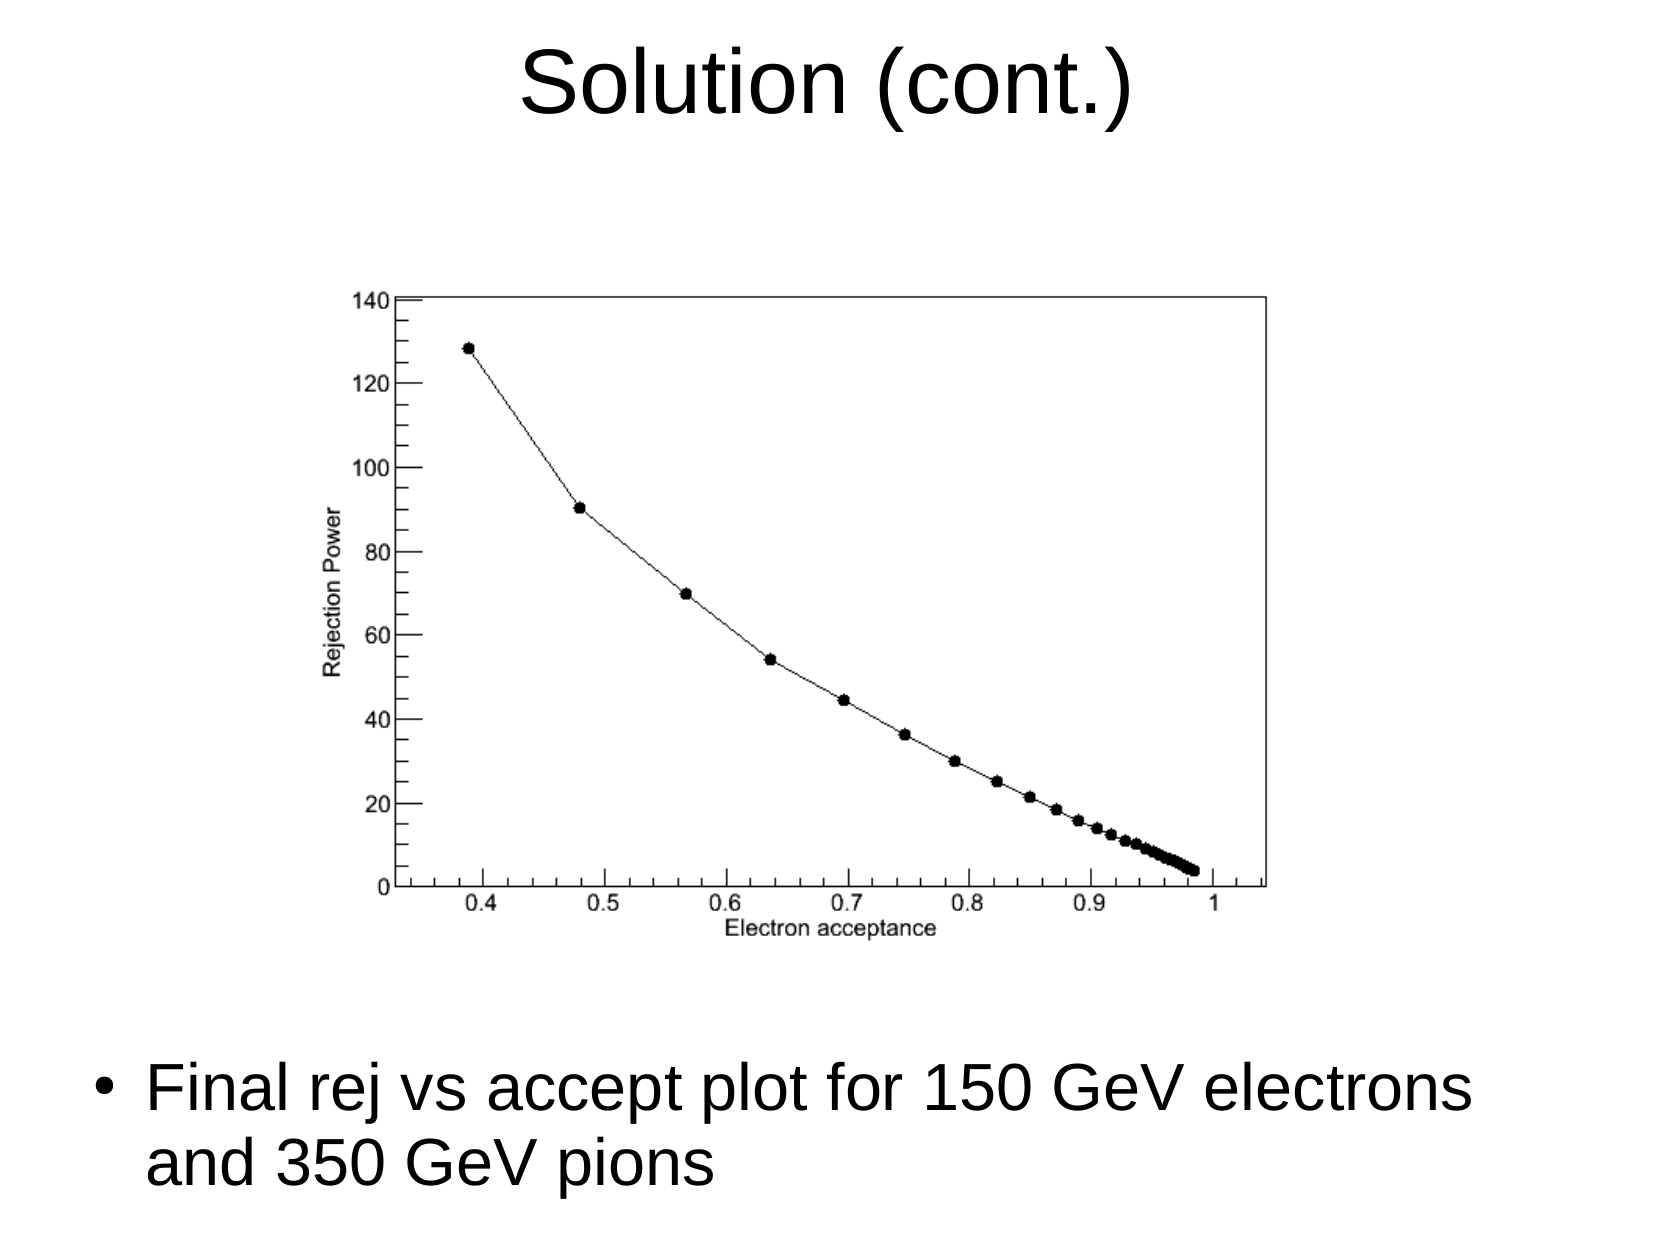

# Solution (cont.)
Final rej vs accept plot for 150 GeV electrons and 350 GeV pions